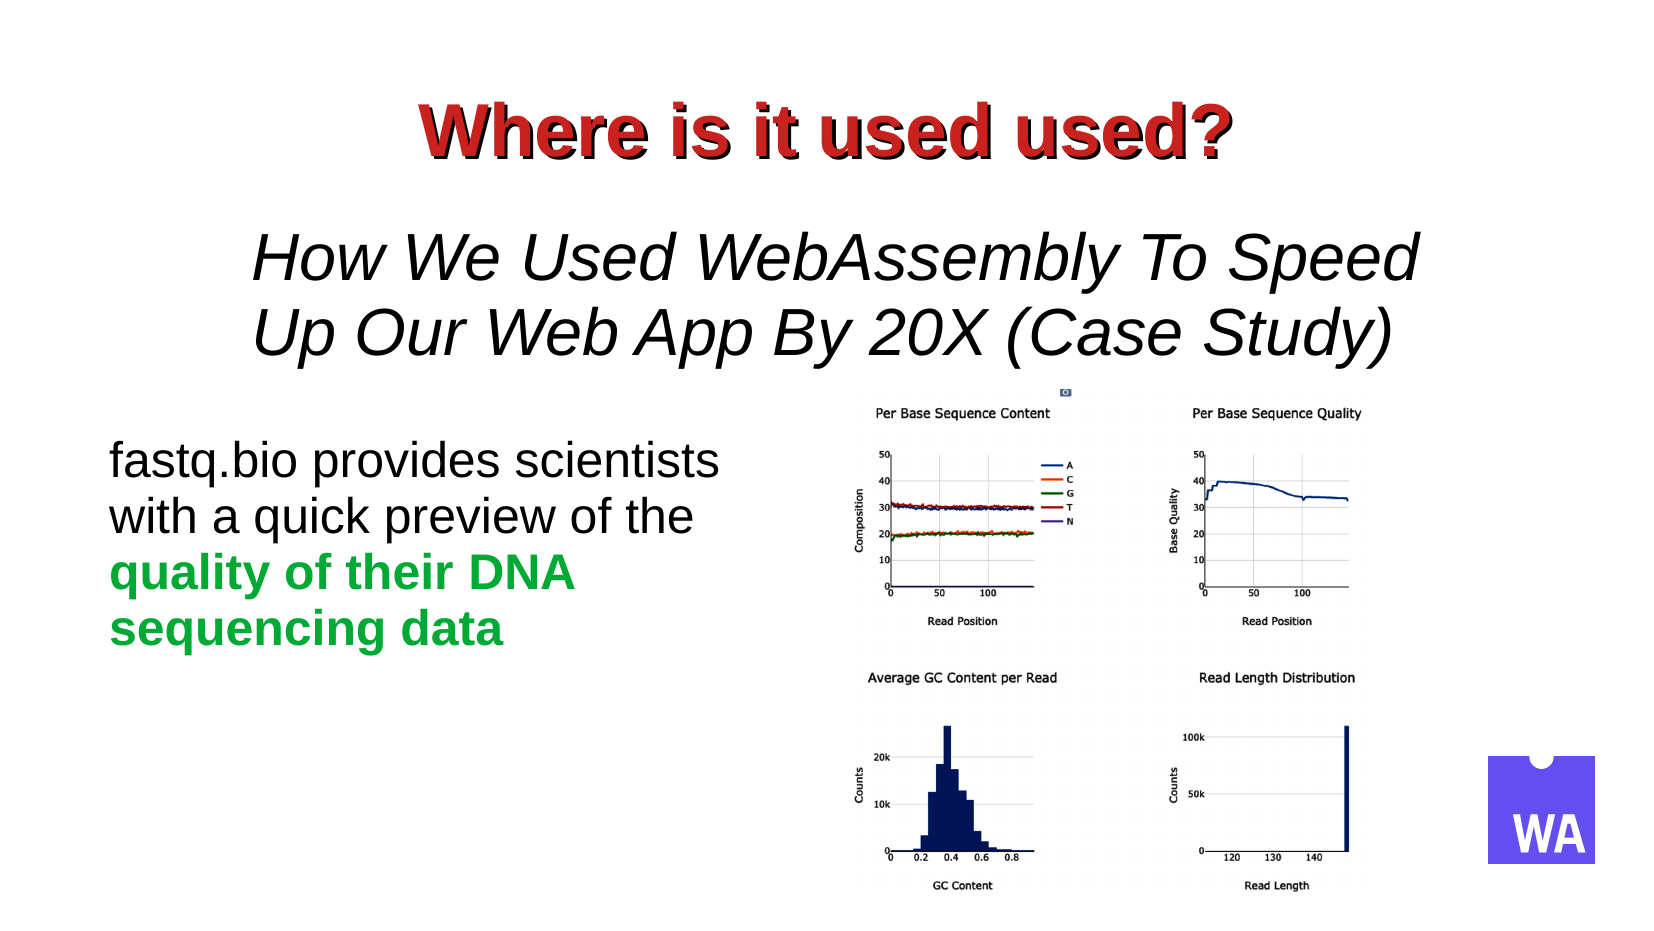

Where is it used used?
How We Used WebAssembly To Speed Up Our Web App By 20X (Case Study)
fastq.bio provides scientists with a quick preview of the quality of their DNA sequencing data